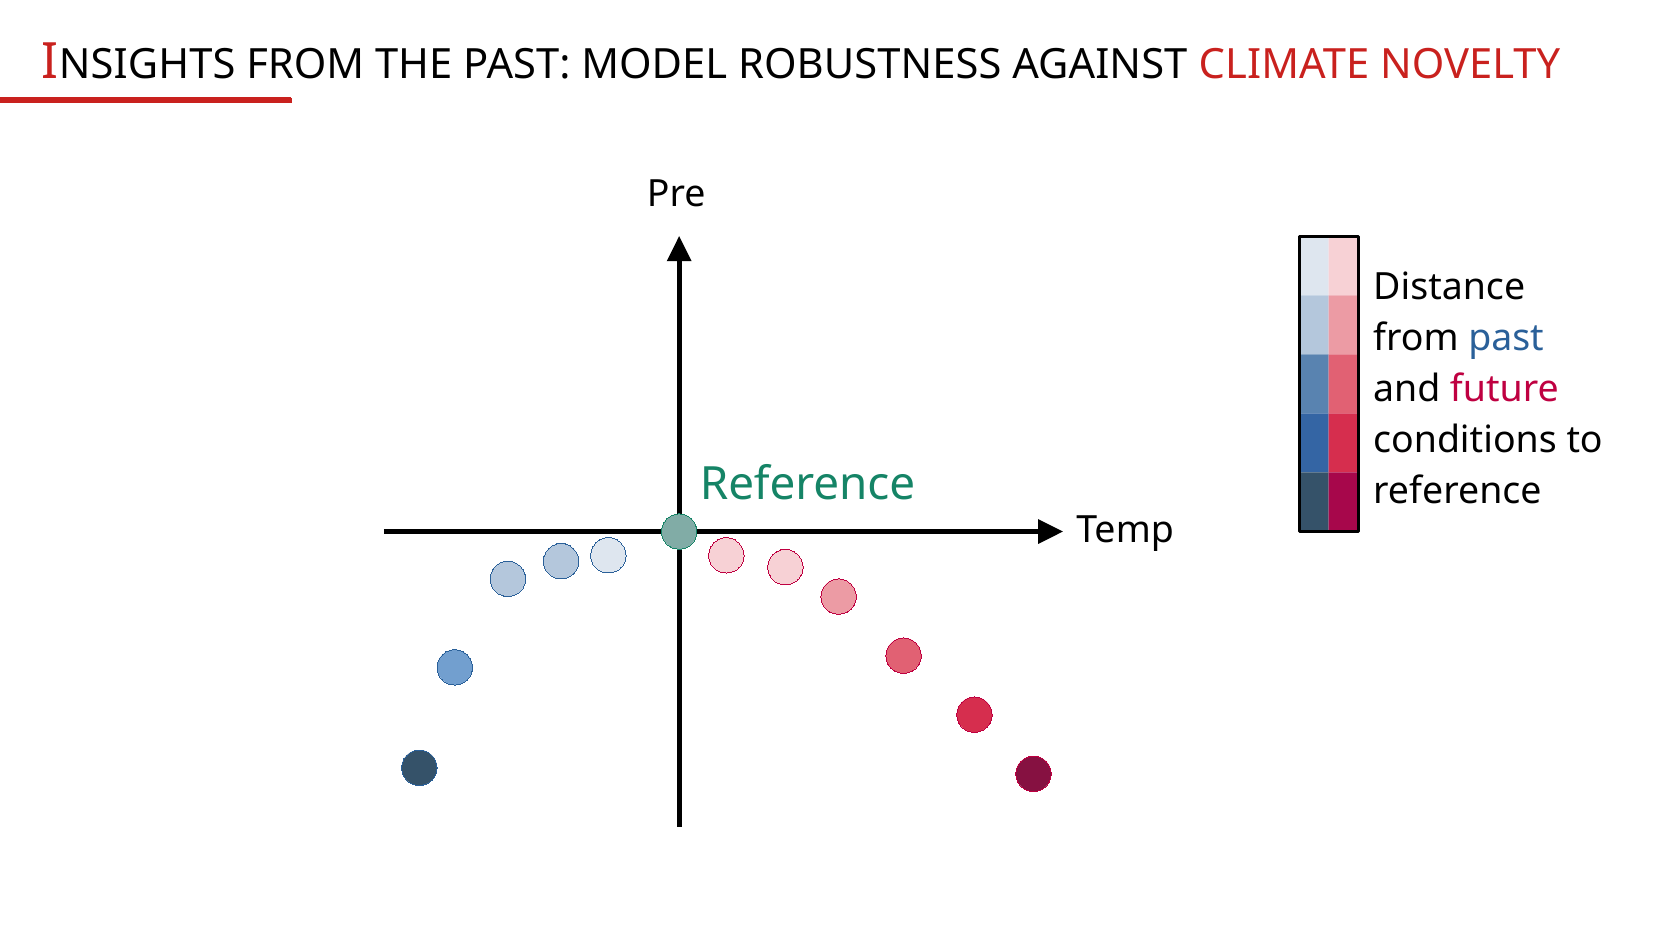

INSIGHTS FROM THE PAST: MODEL ROBUSTNESS AGAINST CLIMATE NOVELTY
Pre
Distance from past and future conditions to reference
Reference
Temp